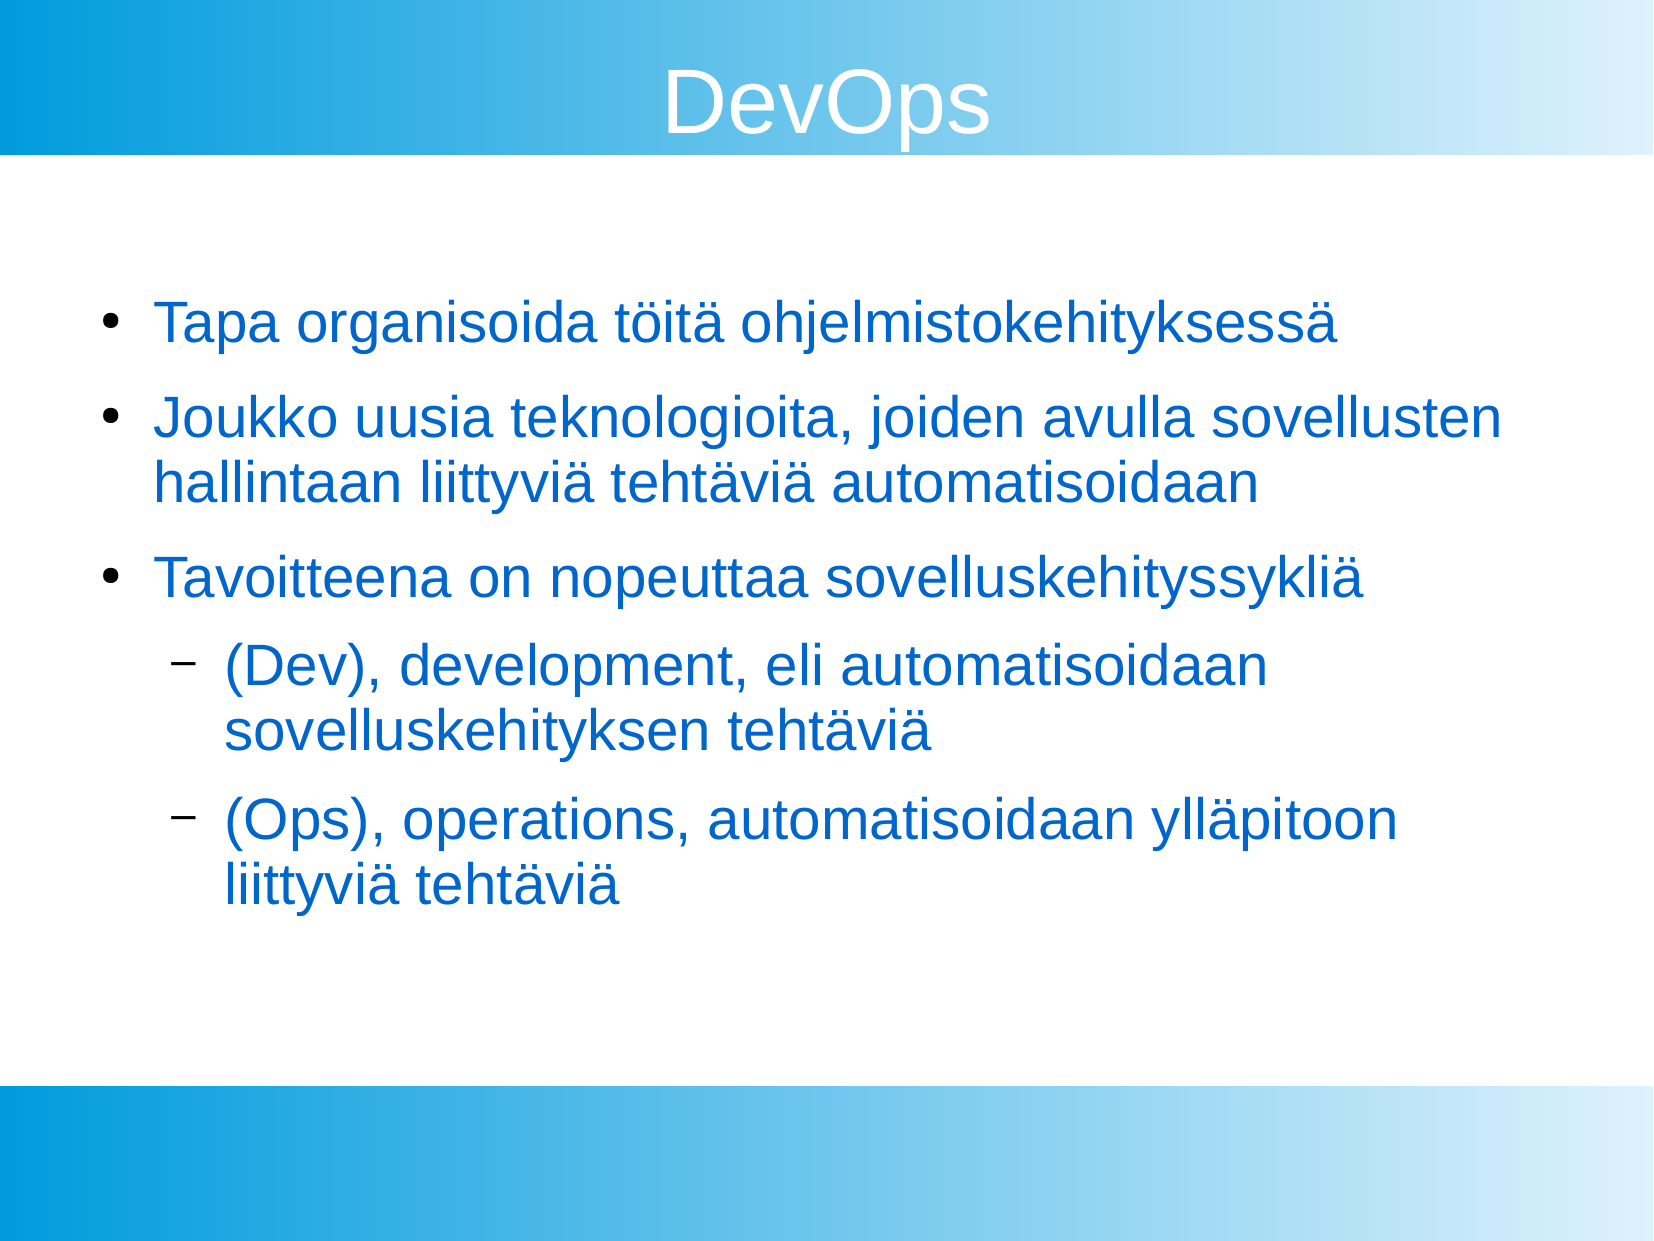

# DevOps
Tapa organisoida töitä ohjelmistokehityksessä
Joukko uusia teknologioita, joiden avulla sovellusten hallintaan liittyviä tehtäviä automatisoidaan
Tavoitteena on nopeuttaa sovelluskehityssykliä
(Dev), development, eli automatisoidaan sovelluskehityksen tehtäviä
(Ops), operations, automatisoidaan ylläpitoon liittyviä tehtäviä